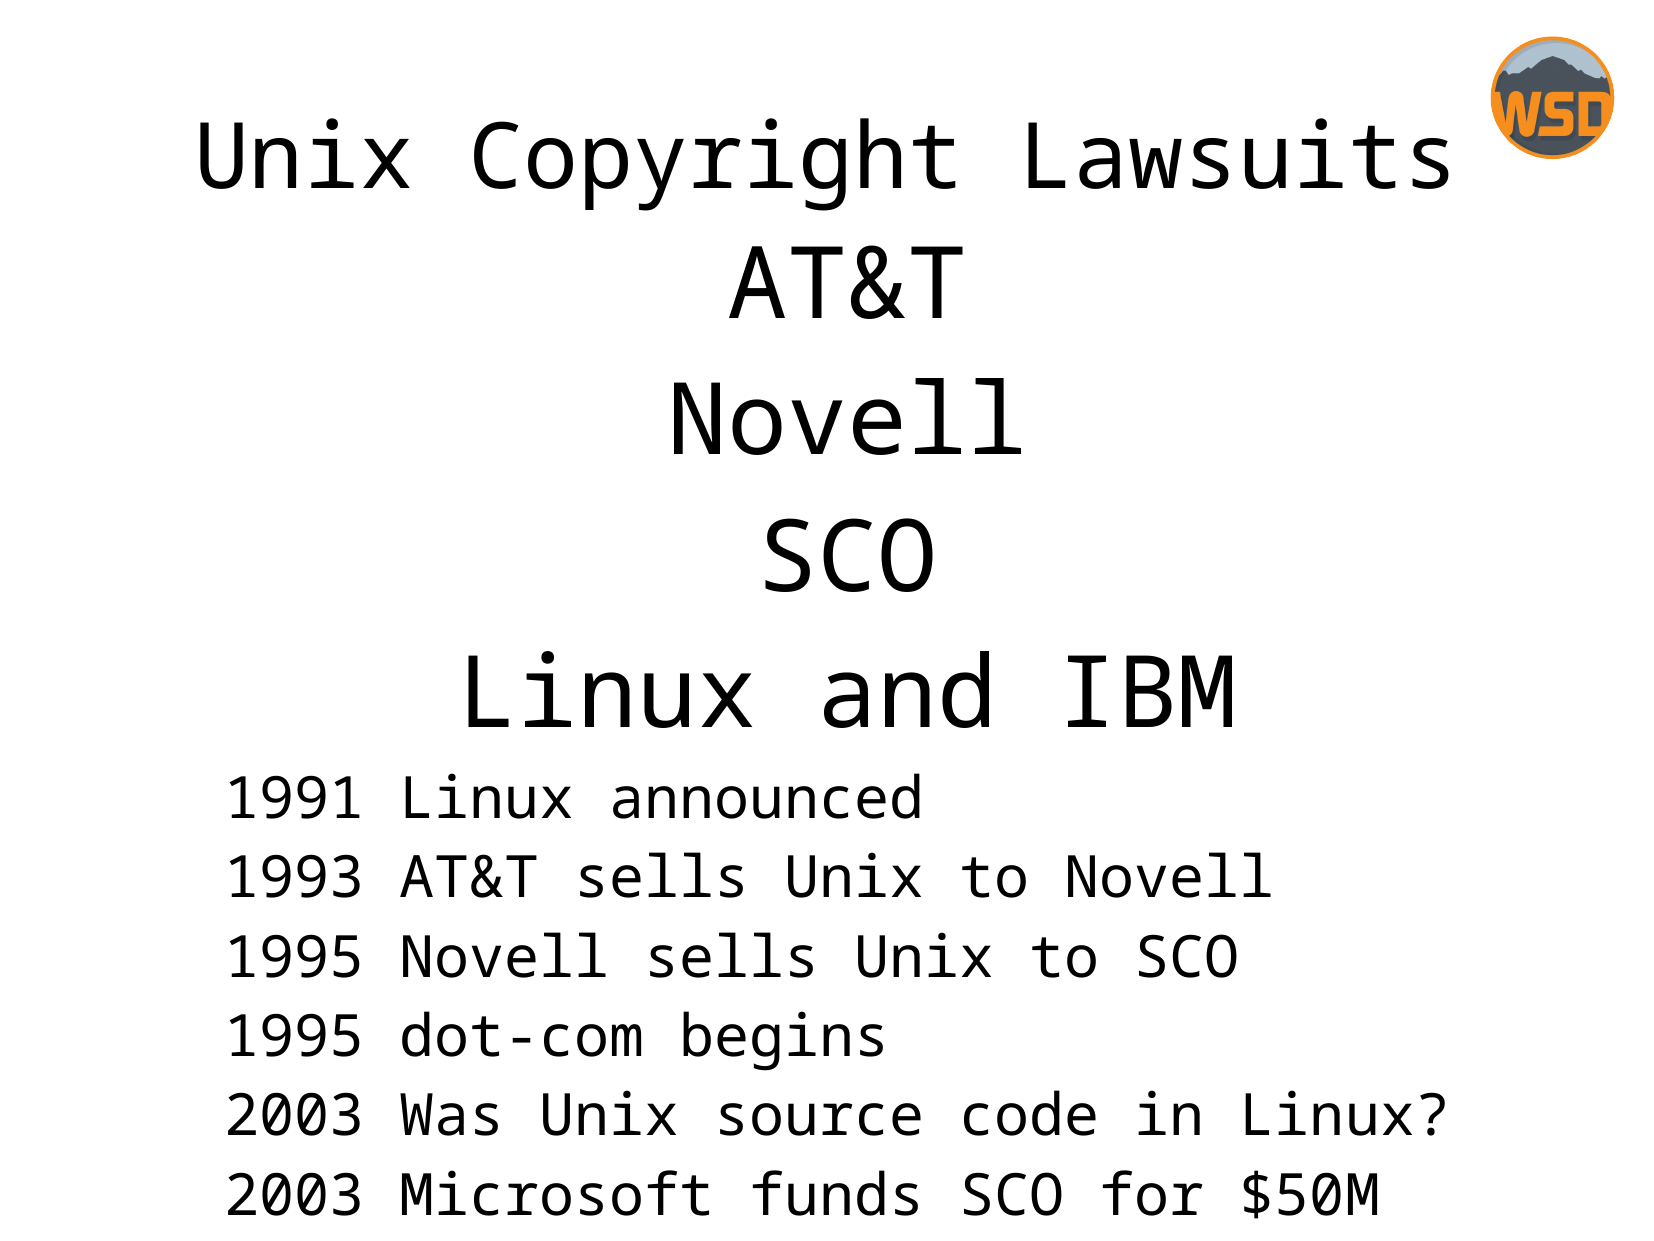

# Unix Copyright Lawsuits
AT&T
Novell
SCO
Linux and IBM
1991 Linux announced
1993 AT&T sells Unix to Novell
1995 Novell sells Unix to SCO
1995 dot-com begins
2003 Was Unix source code in Linux?
2003 Microsoft funds SCO for $50M
2003 SCO sues IBM for $1 billion
2010 Novell owns Unix copyrights
2016 SCO vs IBM lawsuit dismissed